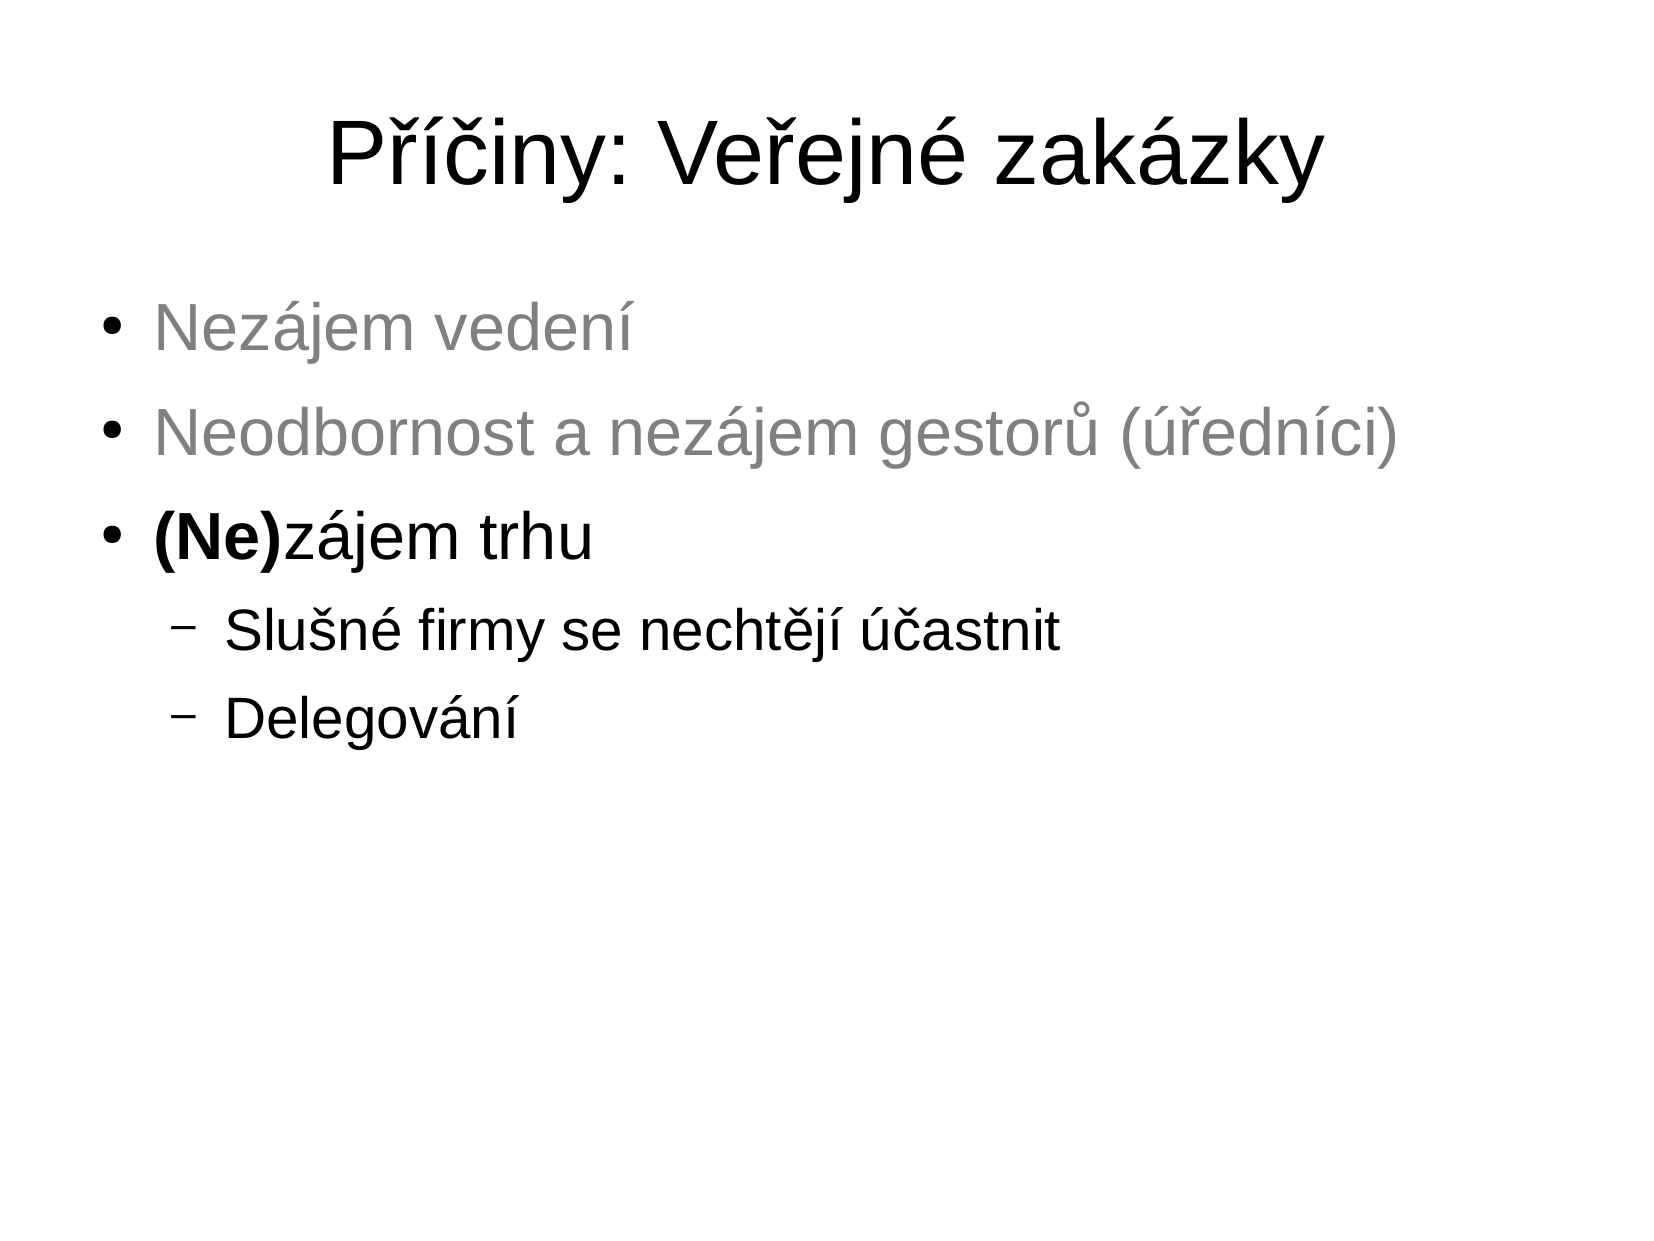

# Příčiny: Veřejné zakázky
Nezájem vedení
Neodbornost a nezájem gestorů (úředníci)
(Ne)zájem trhu
Slušné firmy se nechtějí účastnit
Delegování